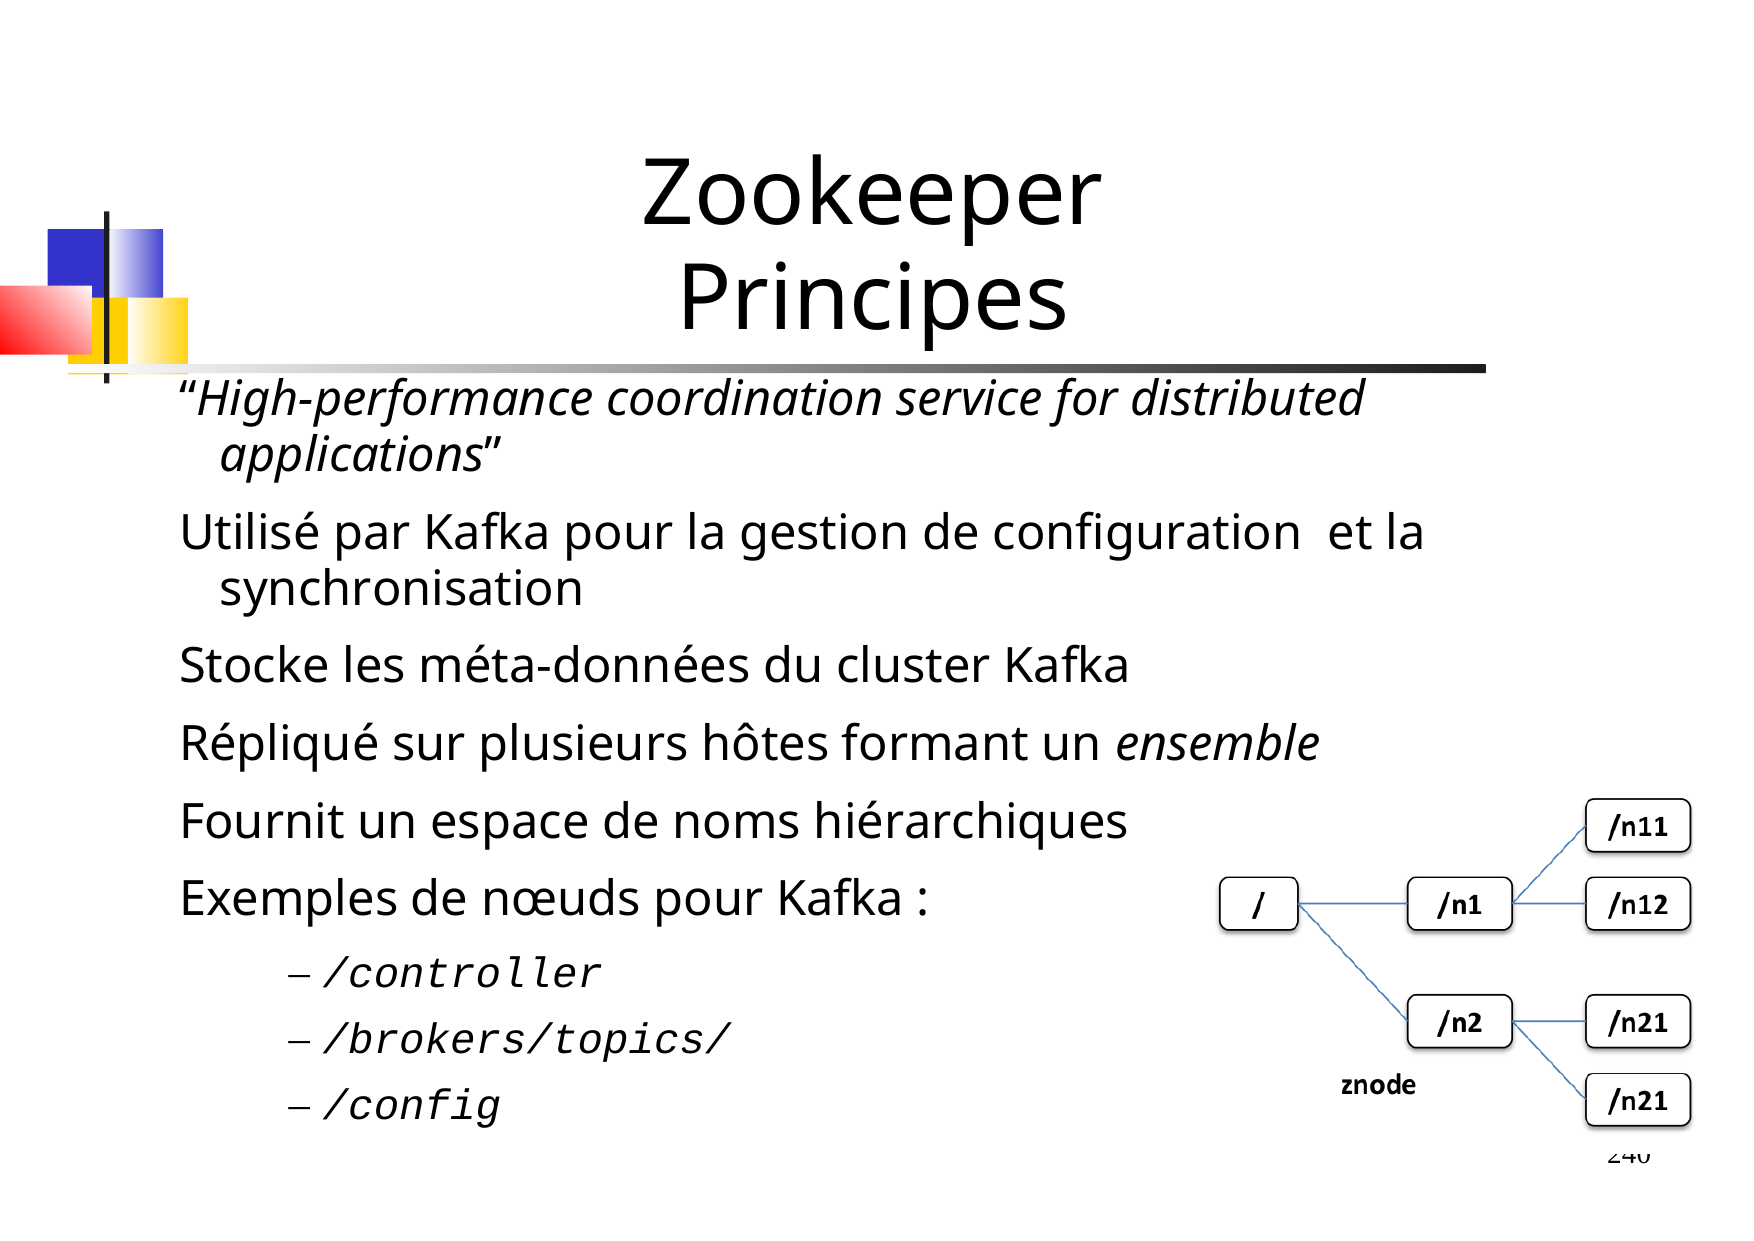

# Zookeeper Principes
“High-performance coordination service for distributed applications”
Utilisé par Kafka pour la gestion de configuration et la synchronisation
Stocke les méta-données du cluster Kafka
Répliqué sur plusieurs hôtes formant un ensemble
Fournit un espace de noms hiérarchiques
Exemples de nœuds pour Kafka :
/controller
/brokers/topics/
/config